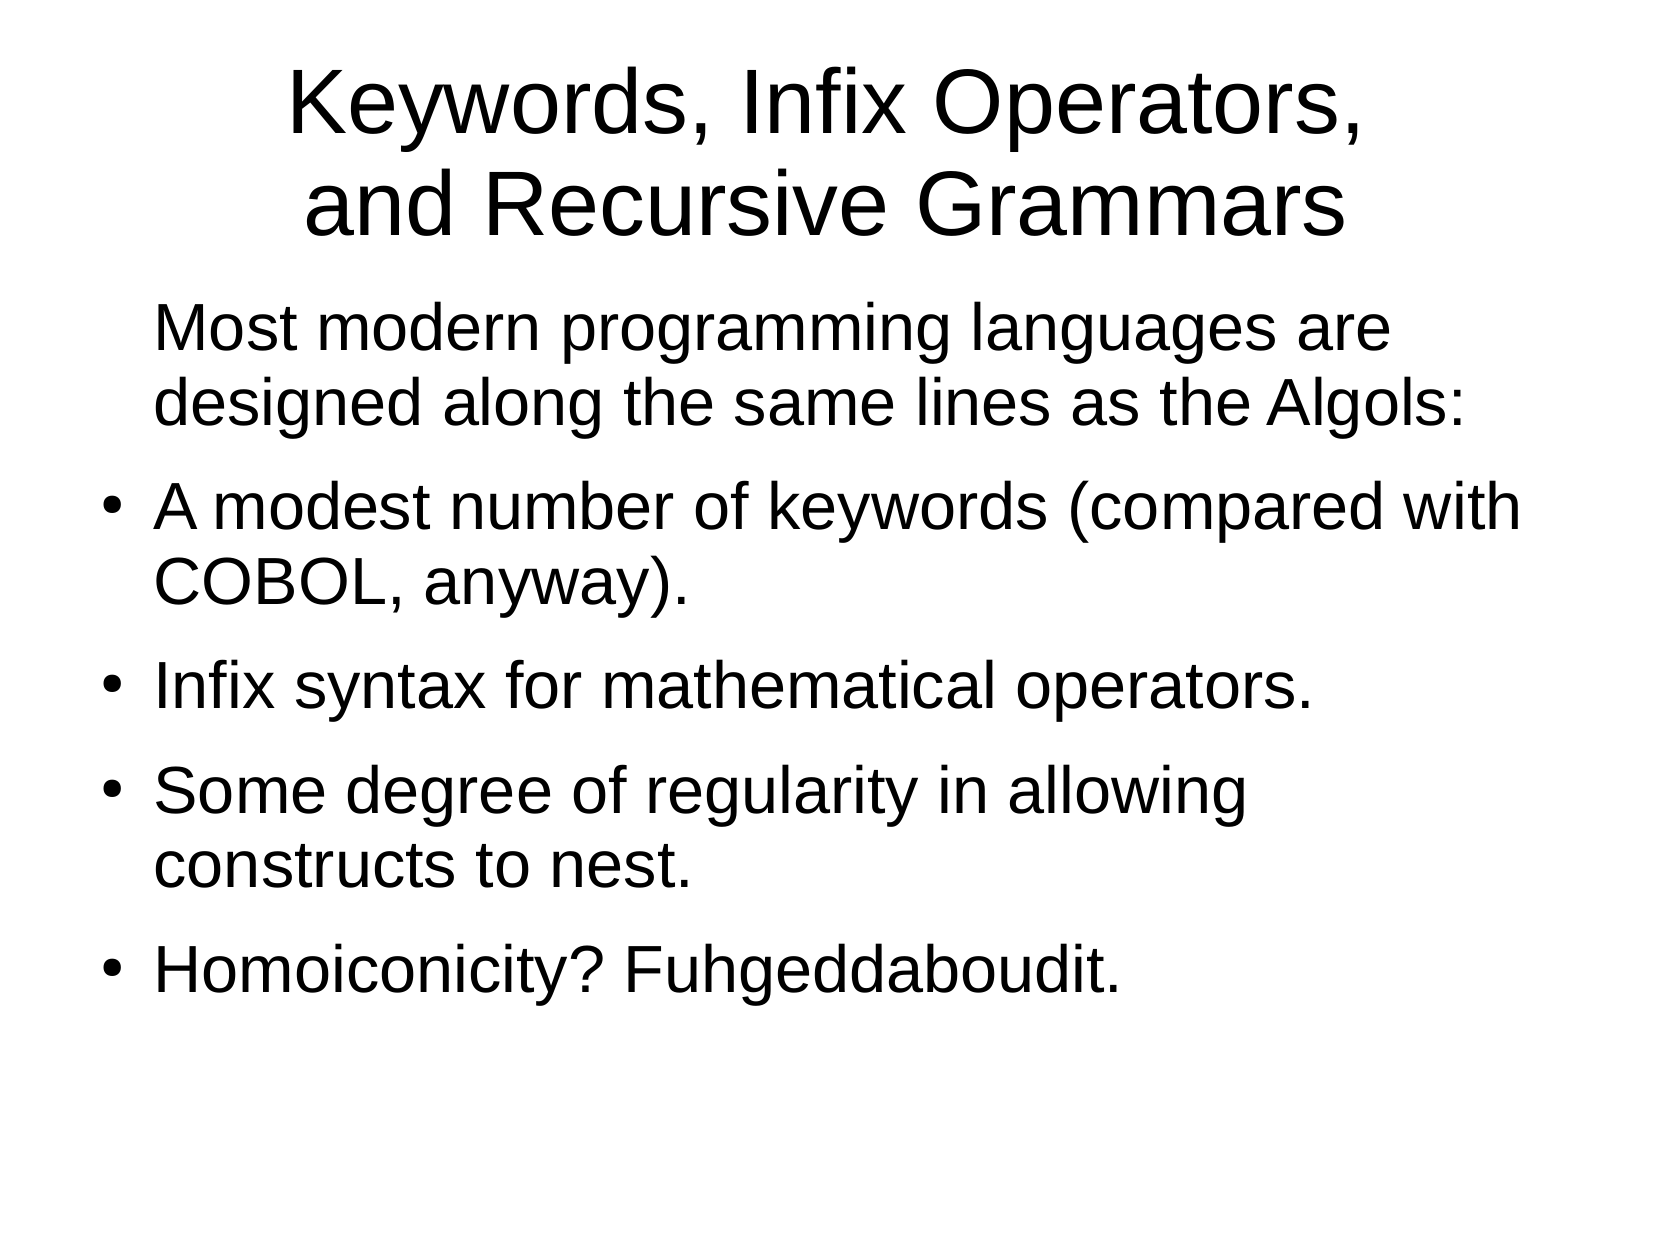

# Keywords, Infix Operators, and Recursive Grammars
Most modern programming languages are designed along the same lines as the Algols:
A modest number of keywords (compared with COBOL, anyway).
Infix syntax for mathematical operators.
Some degree of regularity in allowing constructs to nest.
Homoiconicity? Fuhgeddaboudit.